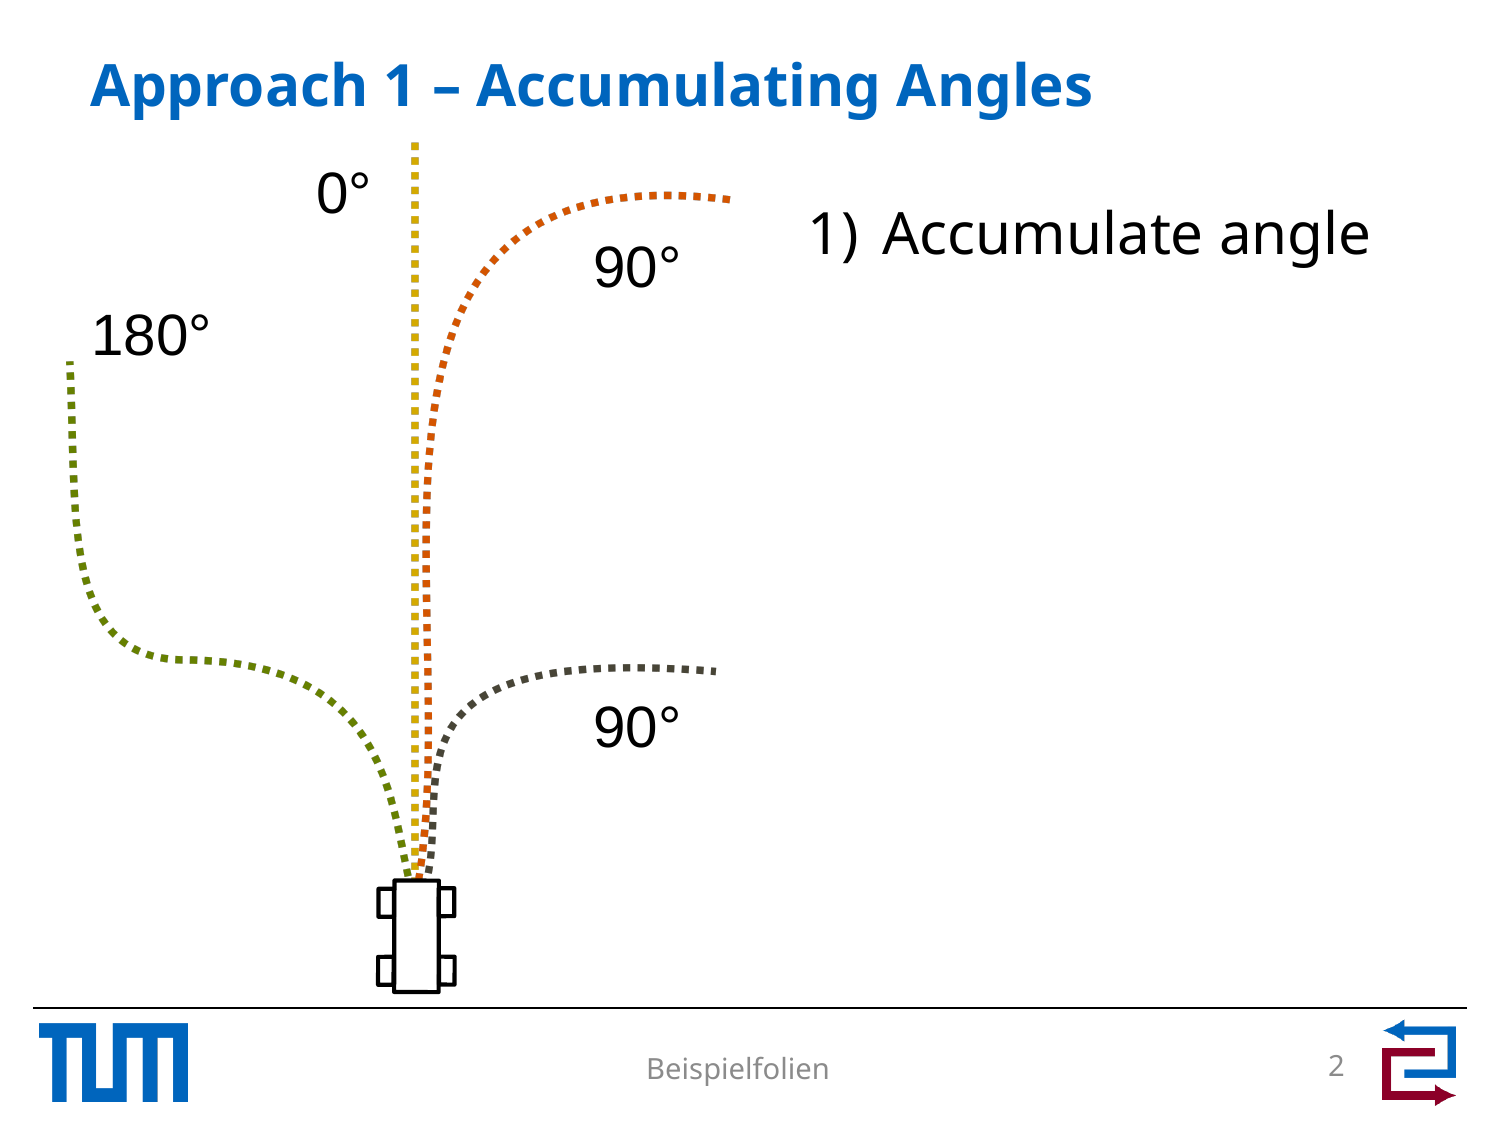

# Approach 1 – Accumulating Angles
0°
Accumulate angle
90°
180°
90°
Beispielfolien